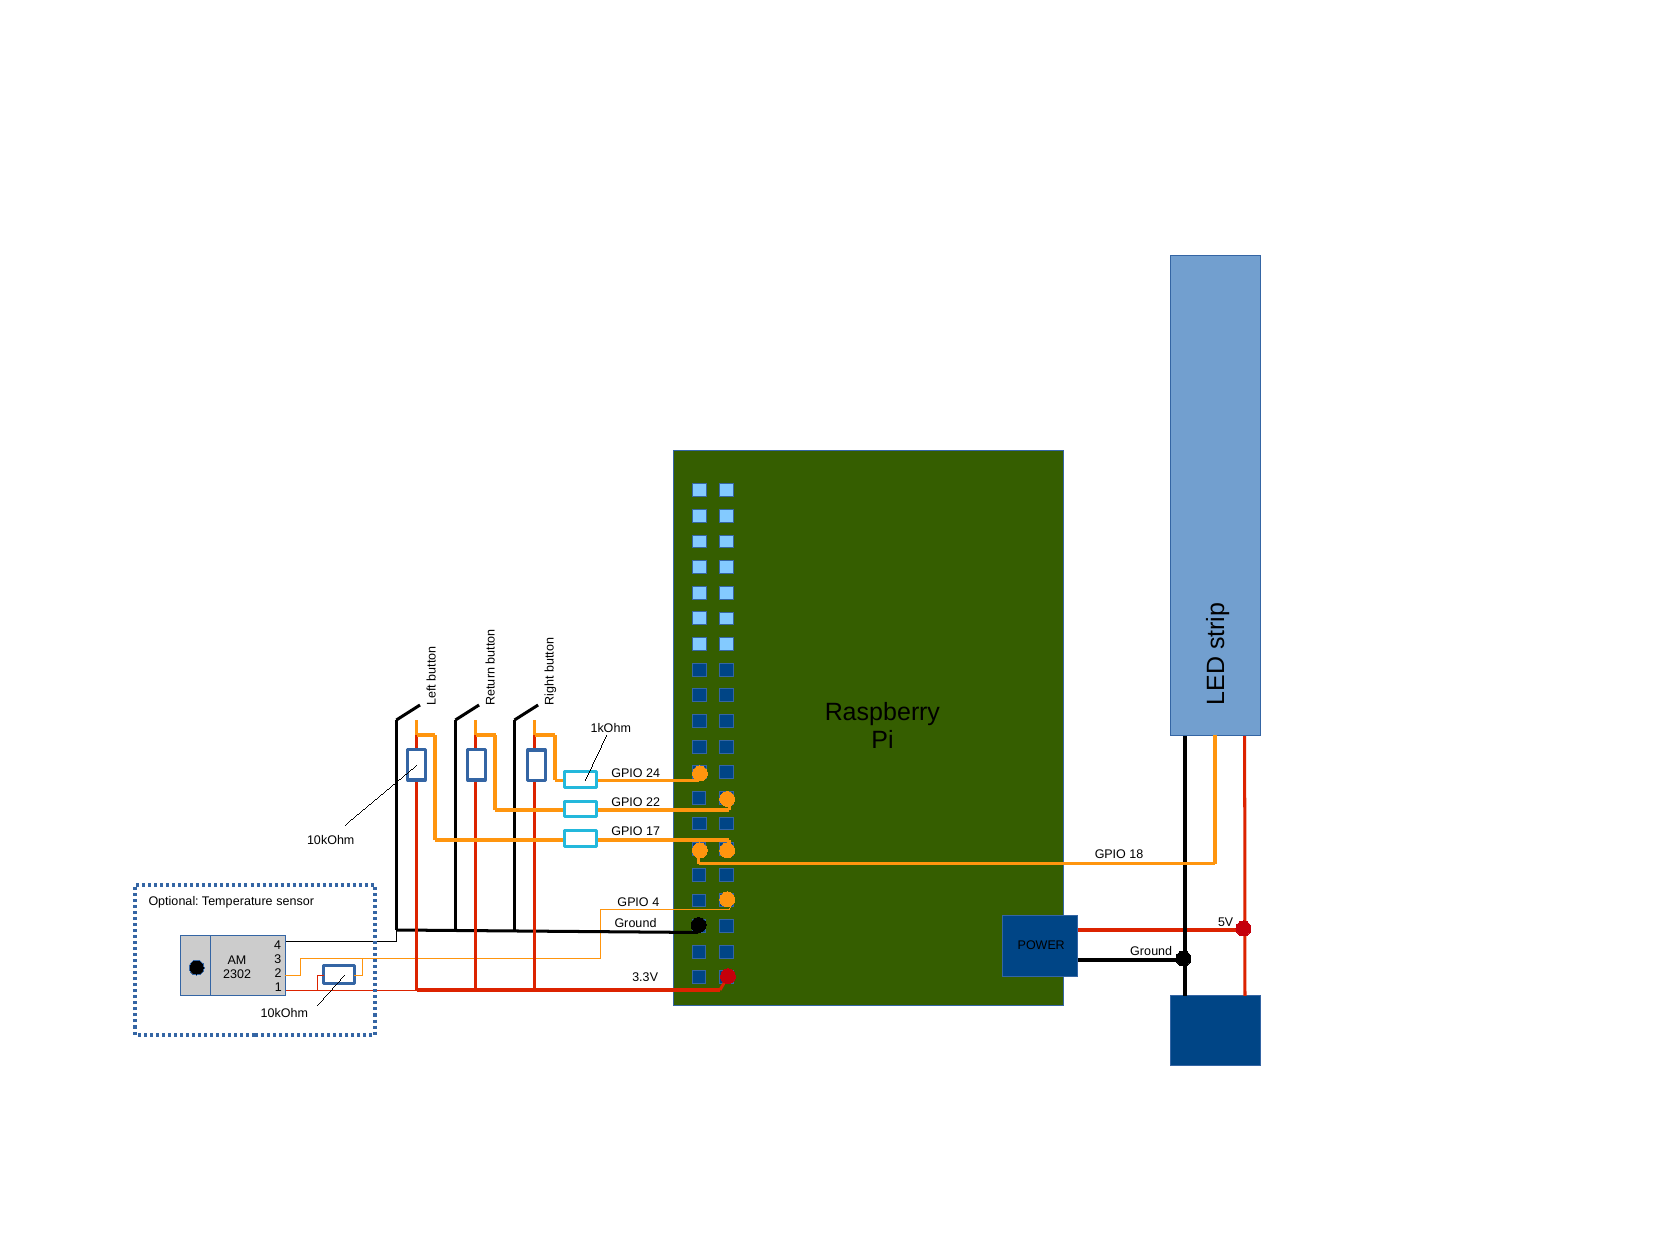

LED strip
Right button
Return button
Left button
Raspberry Pi
1kOhm
GPIO 24
GPIO 22
GPIO 17
10kOhm
GPIO 18
Optional: Temperature sensor
GPIO 4
5V
Ground
POWER
4
3
2
1
Ground
AM
2302
3.3V
10kOhm